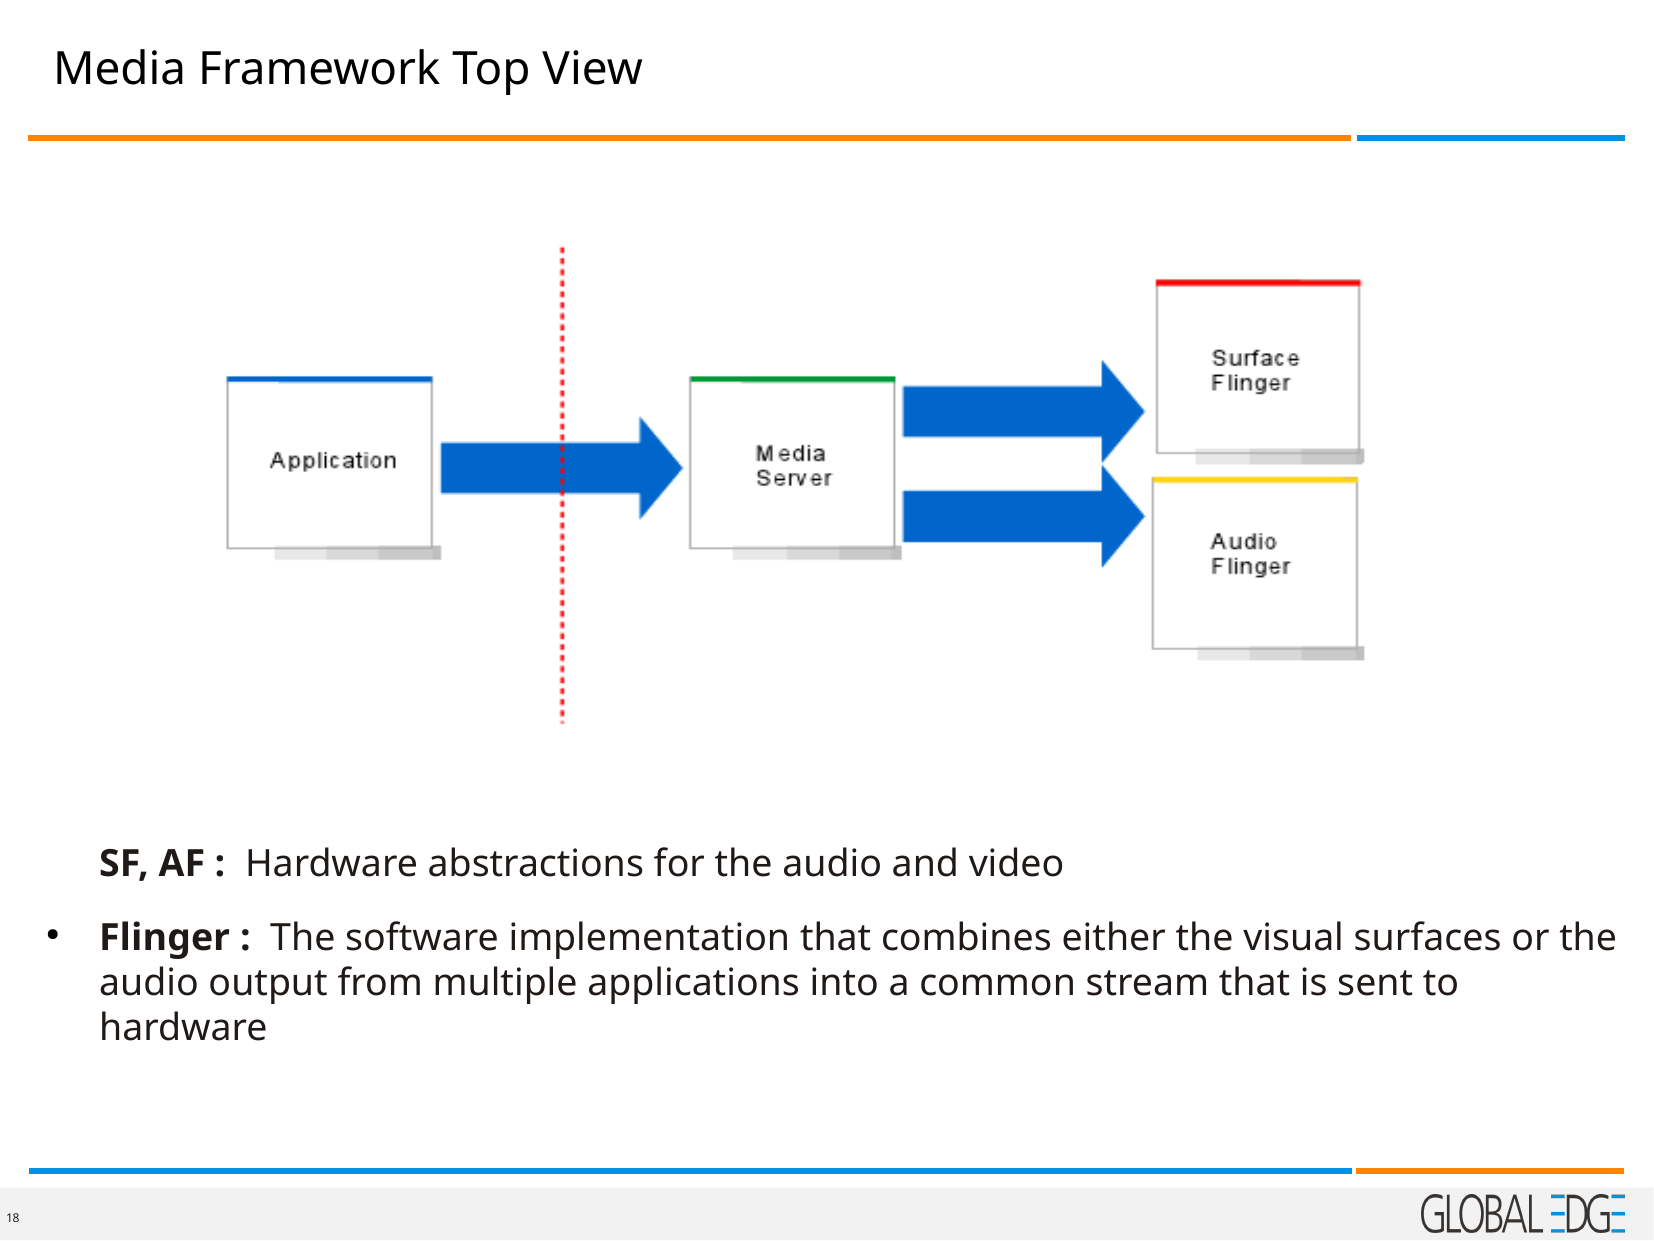

Media Framework Top View
# SF, AF : Hardware abstractions for the audio and video
Flinger : The software implementation that combines either the visual surfaces or the audio output from multiple applications into a common stream that is sent to hardware